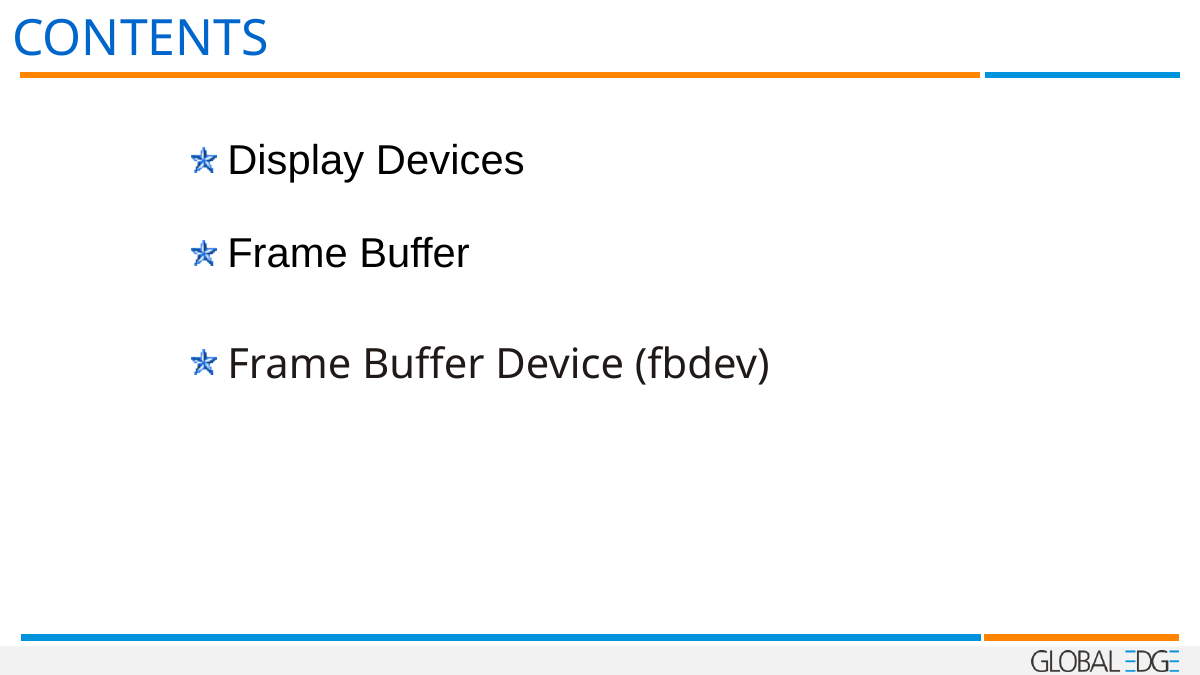

# CONTENTS
Display Devices
Frame Buffer
Frame Buffer Device (fbdev)